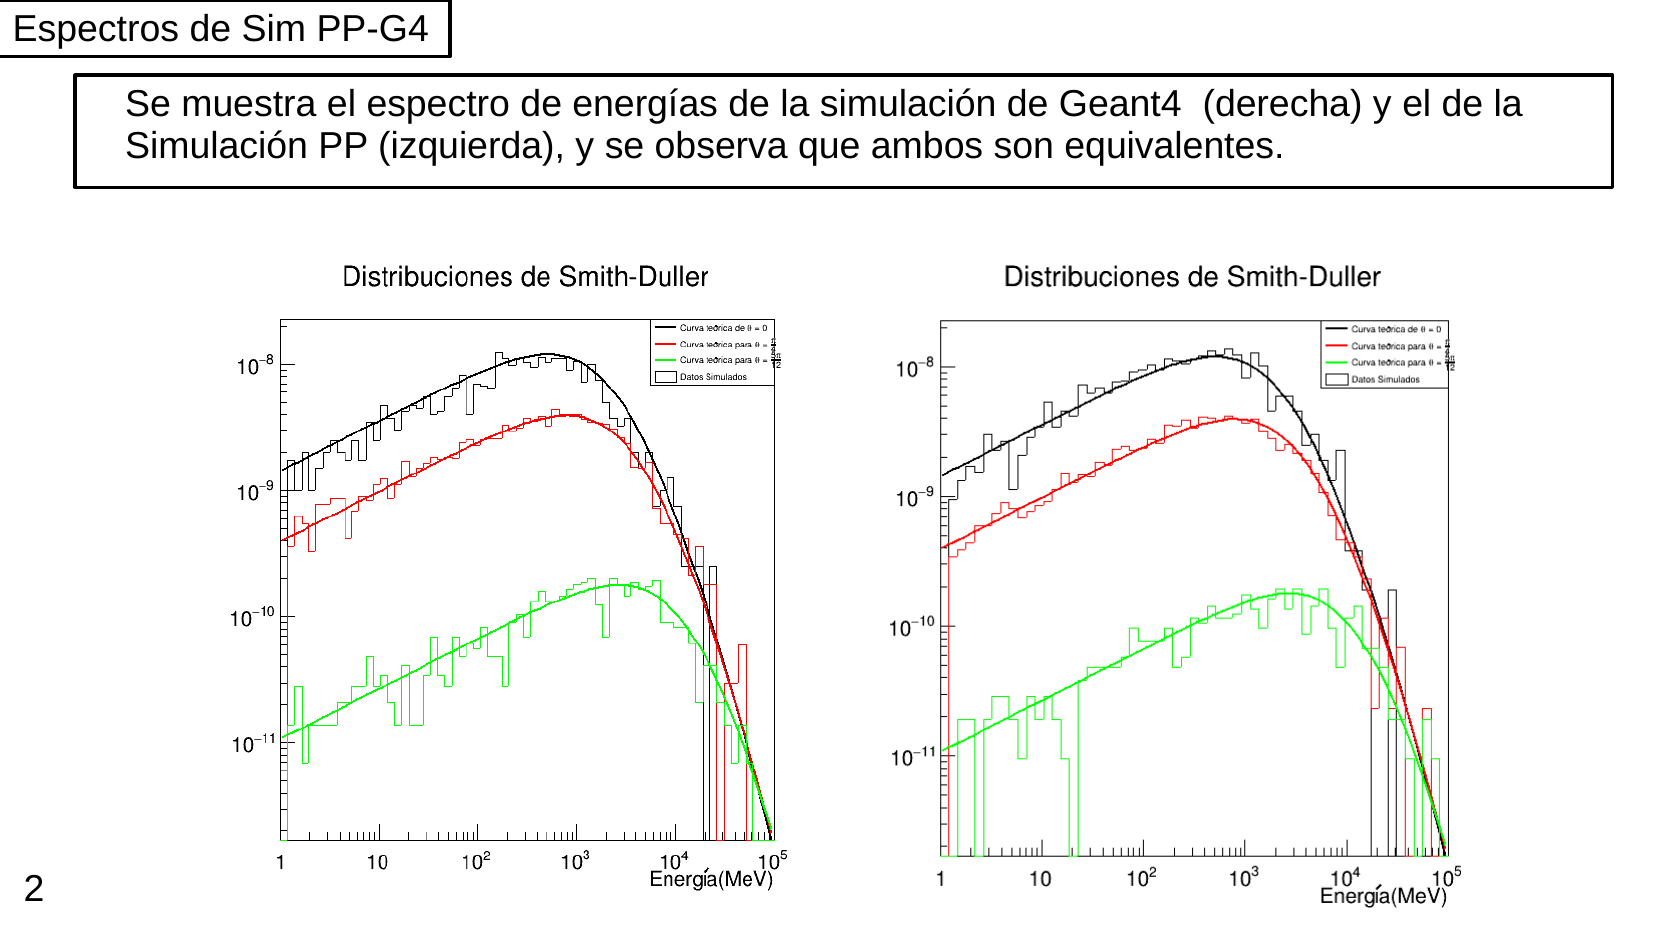

Espectros de Sim PP-G4
Se muestra el espectro de energías de la simulación de Geant4 (derecha) y el de la Simulación PP (izquierda), y se observa que ambos son equivalentes.